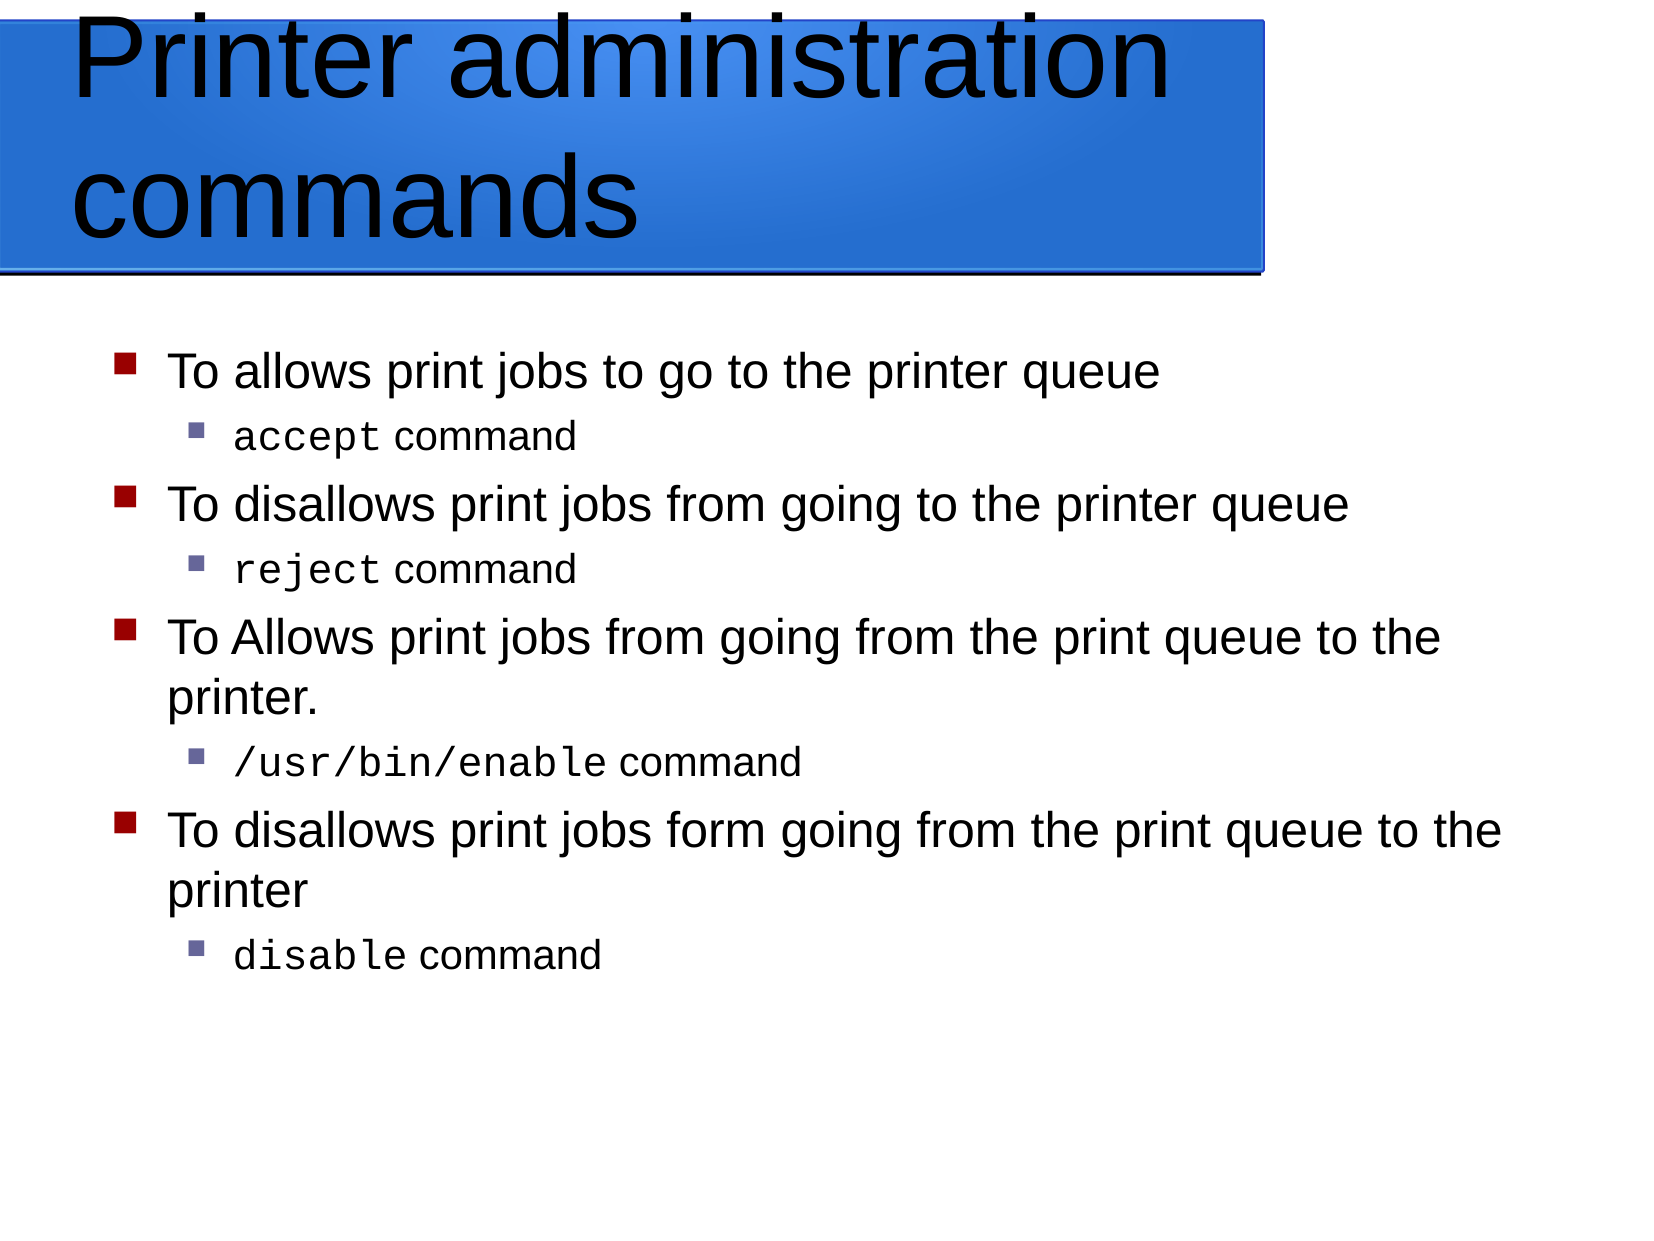

# Printer administration commands
To allows print jobs to go to the printer queue
accept command
To disallows print jobs from going to the printer queue
reject command
To Allows print jobs from going from the print queue to the printer.
/usr/bin/enable command
To disallows print jobs form going from the print queue to the printer
disable command